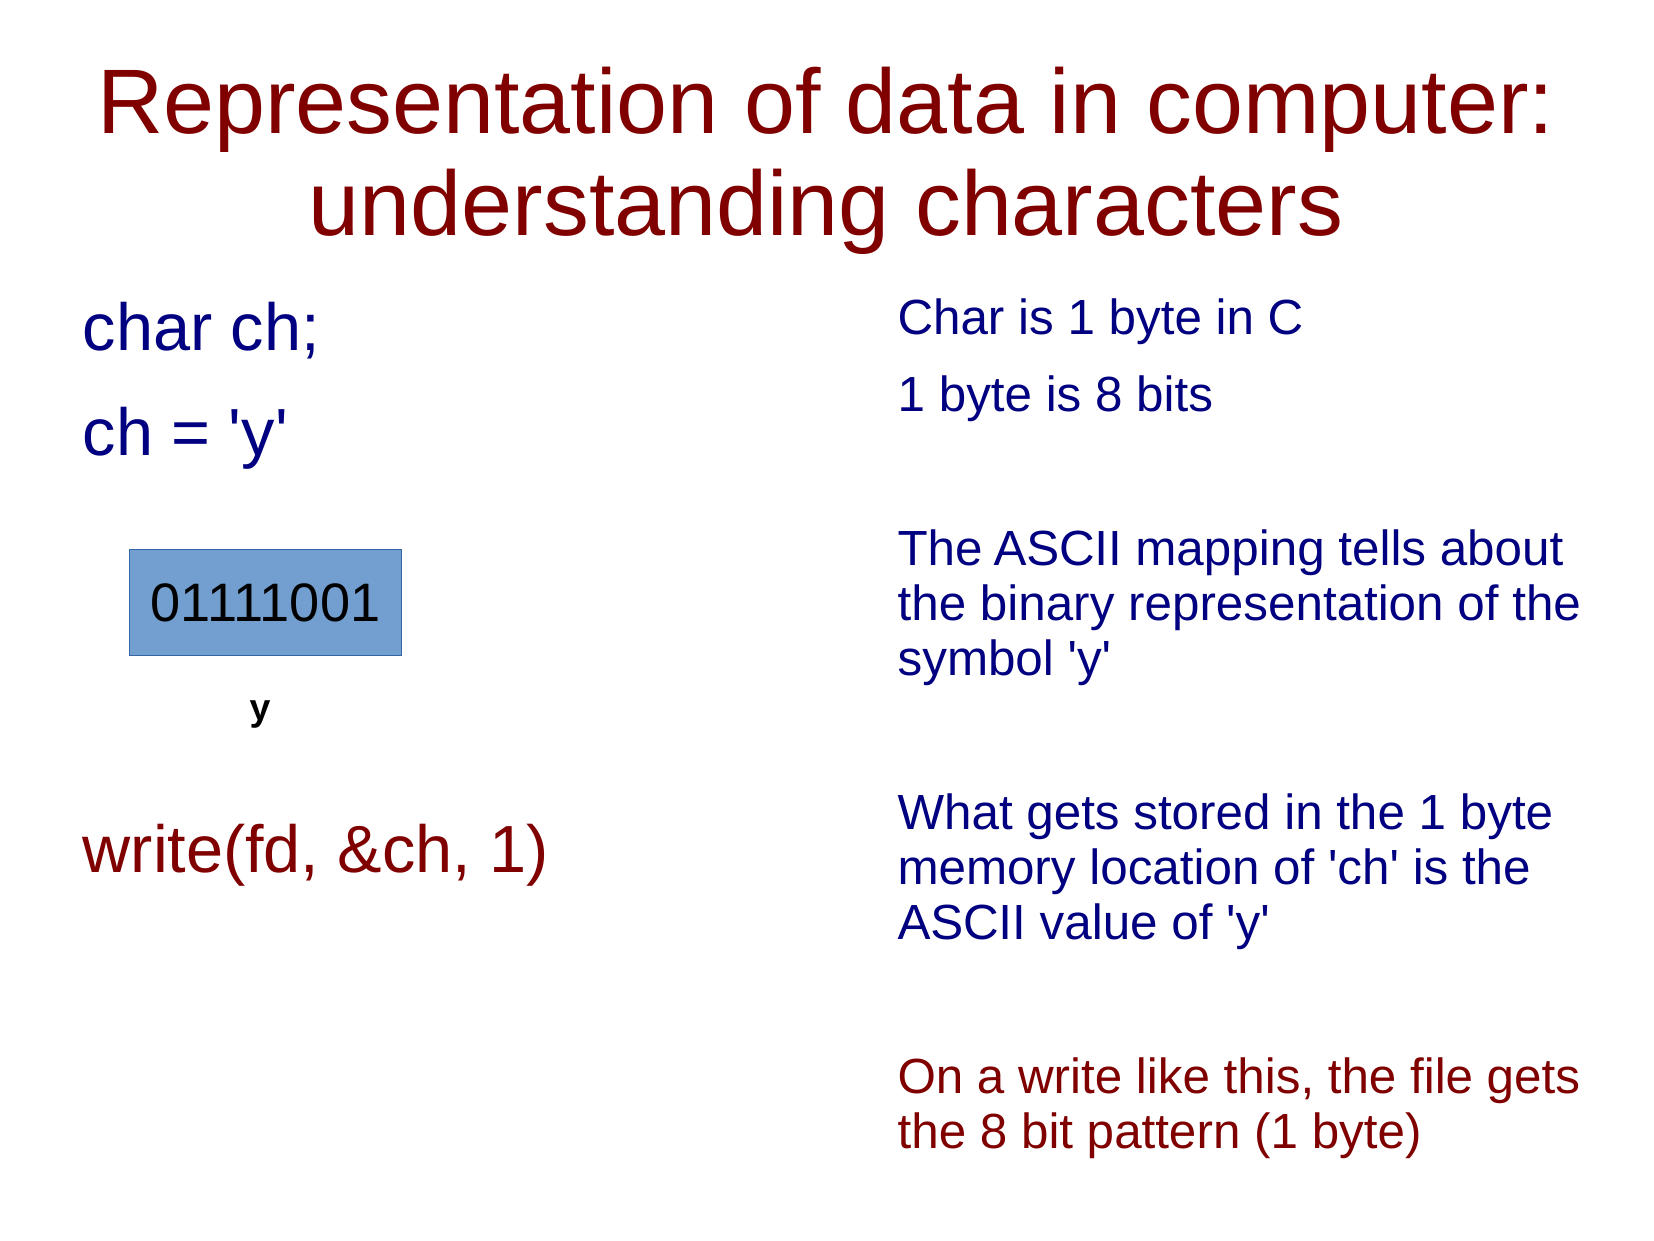

# Representation of data in computer: understanding characters
char ch;
ch = 'y'
write(fd, &ch, 1)
Char is 1 byte in C
1 byte is 8 bits
The ASCII mapping tells about the binary representation of the symbol 'y'
What gets stored in the 1 byte memory location of 'ch' is the ASCII value of 'y'
On a write like this, the file gets the 8 bit pattern (1 byte)
01111001
y